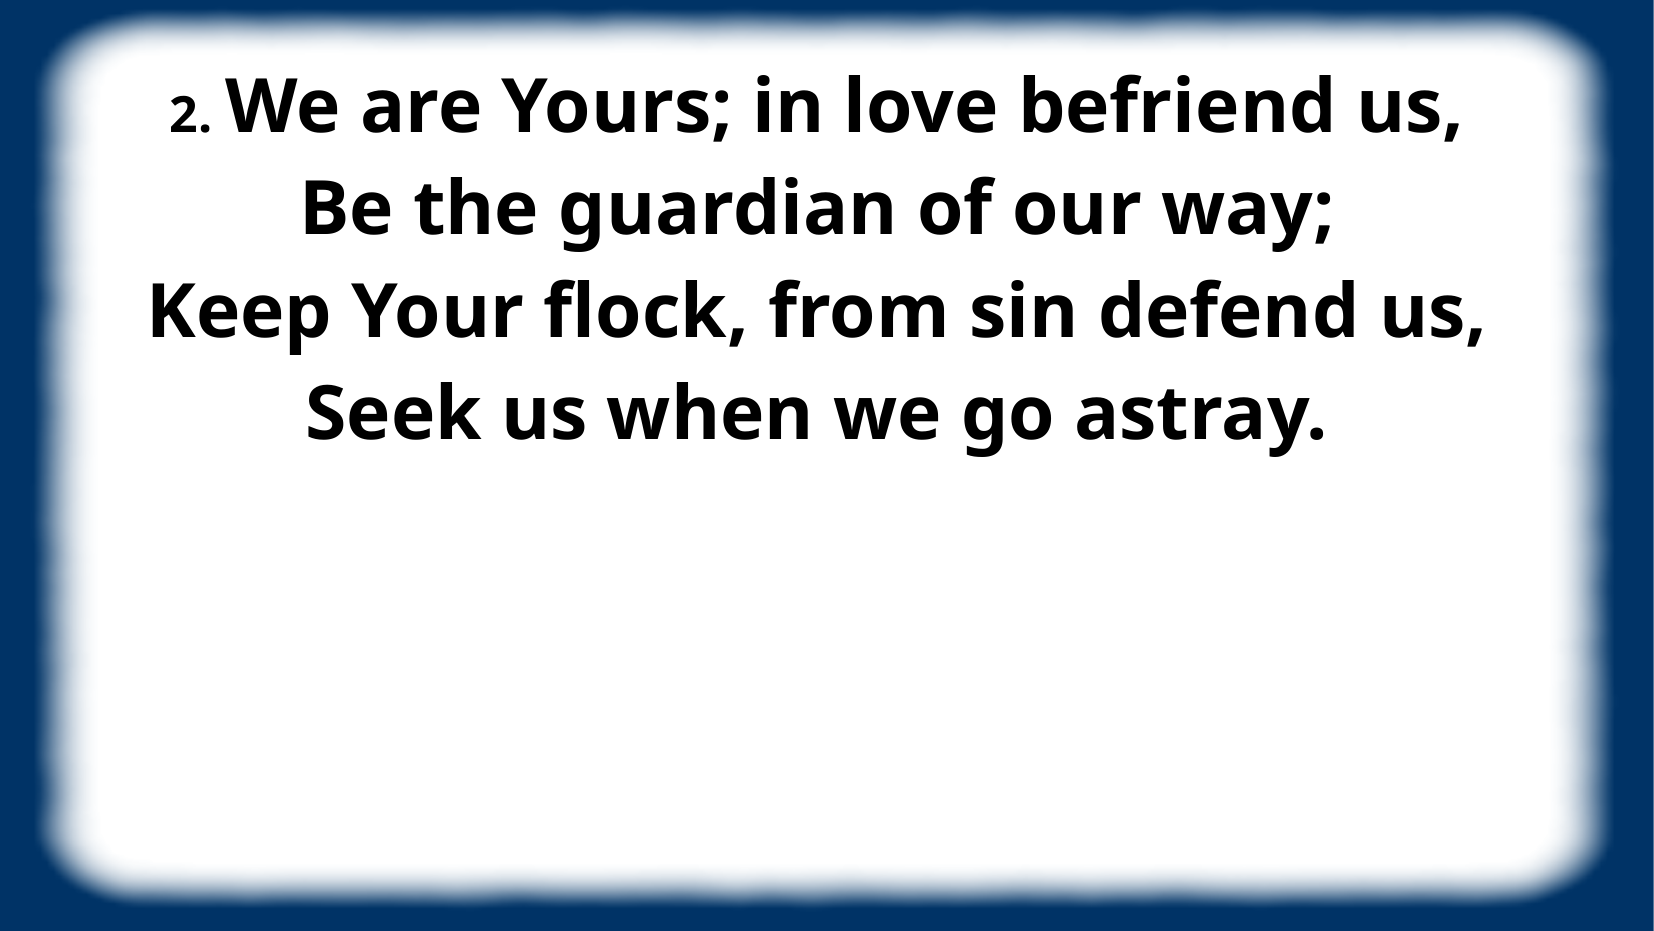

2. We are Yours; in love befriend us,
Be the guardian of our way;
Keep Your flock, from sin defend us,
Seek us when we go astray.